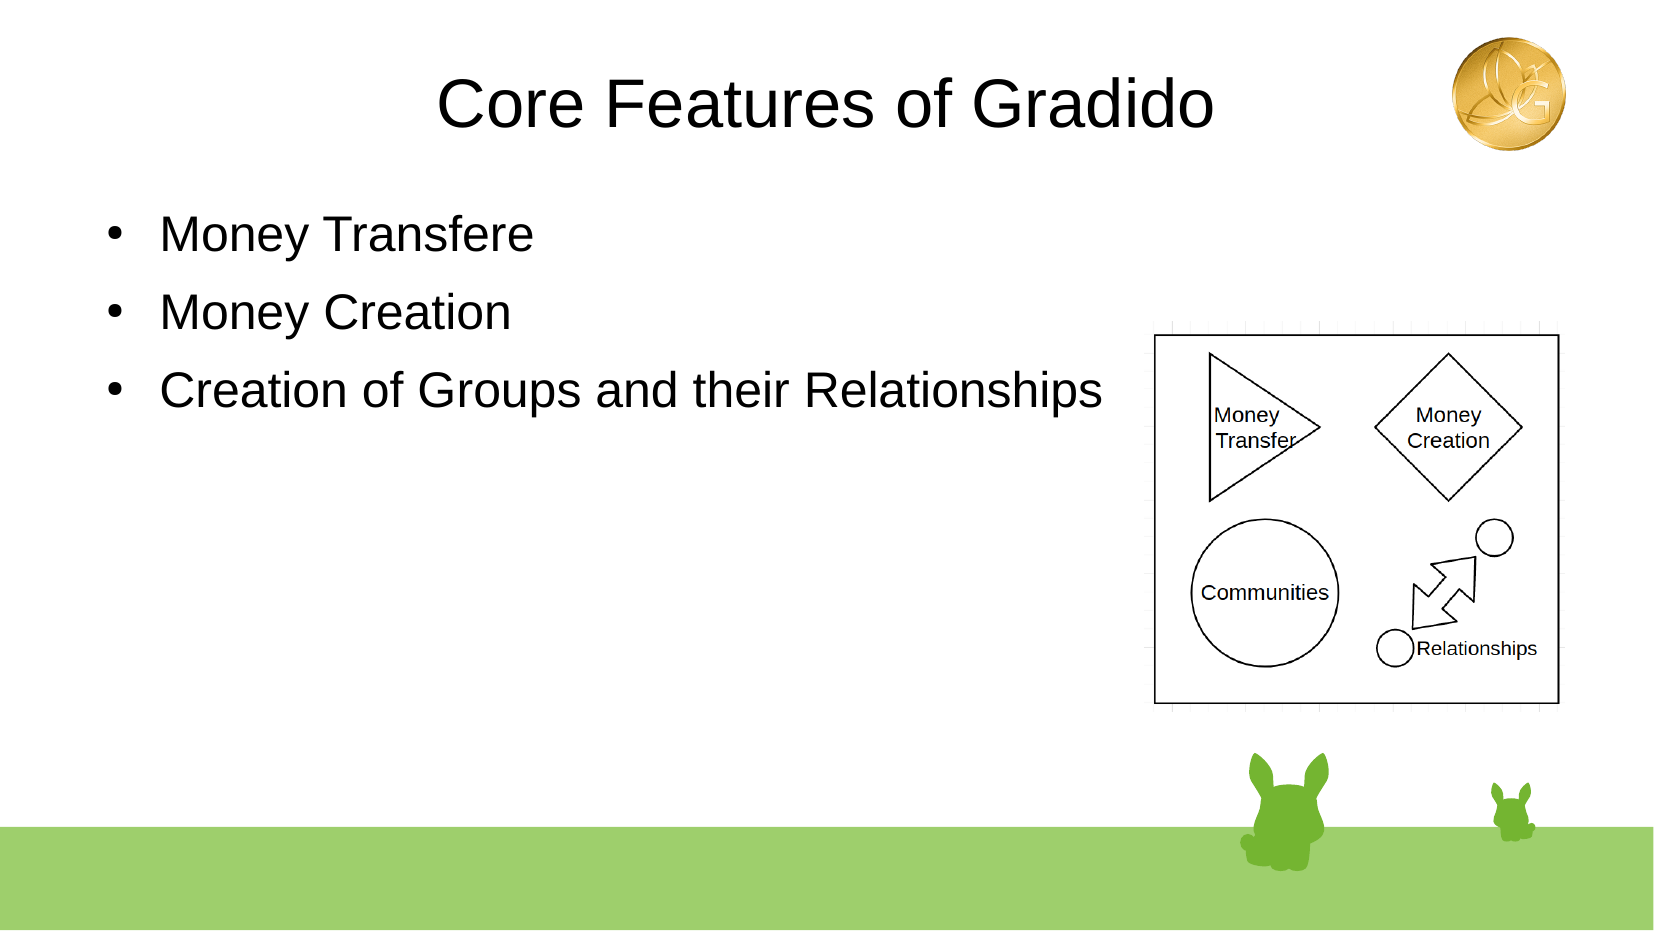

# Core Features of Gradido
Money Transfere
Money Creation
Creation of Groups and their Relationships